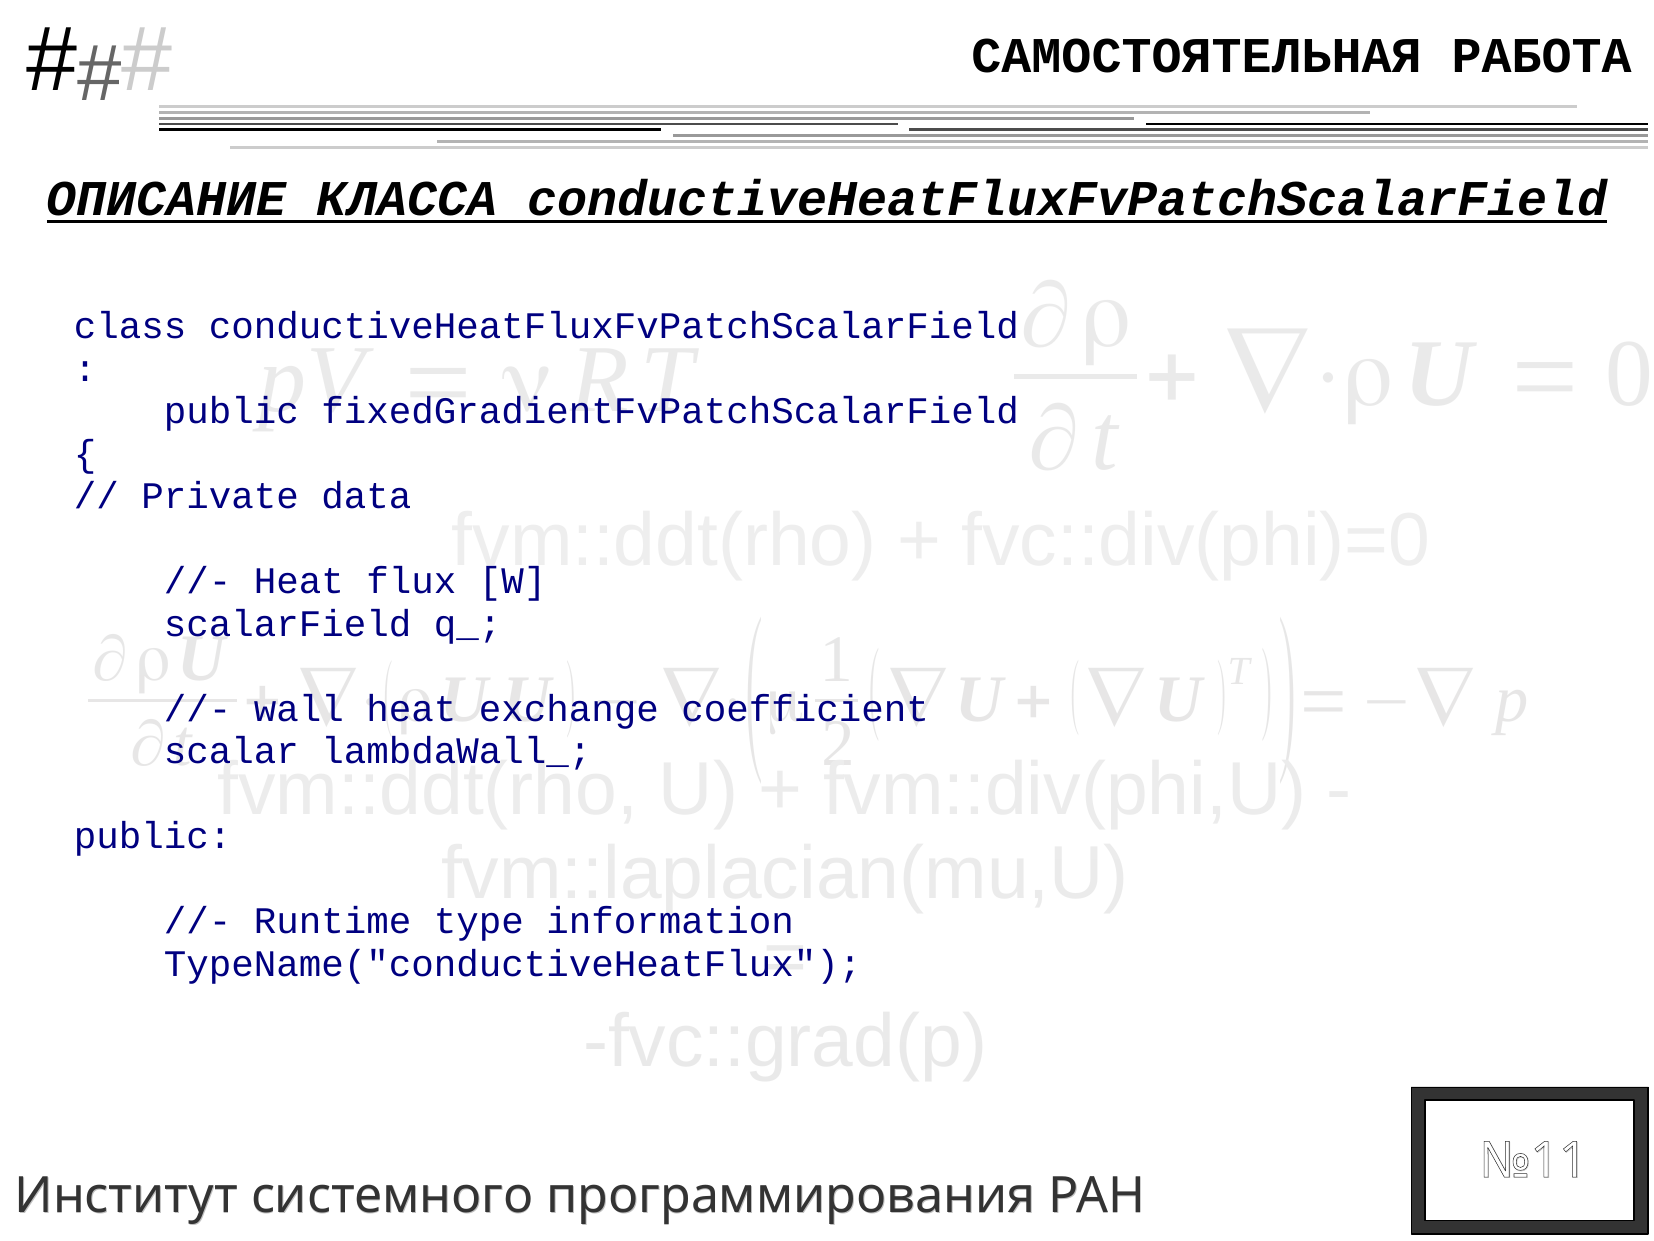

# ОПИСАНИЕ КЛАССА conductiveHeatFluxFvPatchScalarField
class conductiveHeatFluxFvPatchScalarField
:
 public fixedGradientFvPatchScalarField
{
// Private data
 //- Heat flux [W]
 scalarField q_;
 //- wall heat exchange coefficient
 scalar lambdaWall_;
public:
 //- Runtime type information
 TypeName("conductiveHeatFlux");